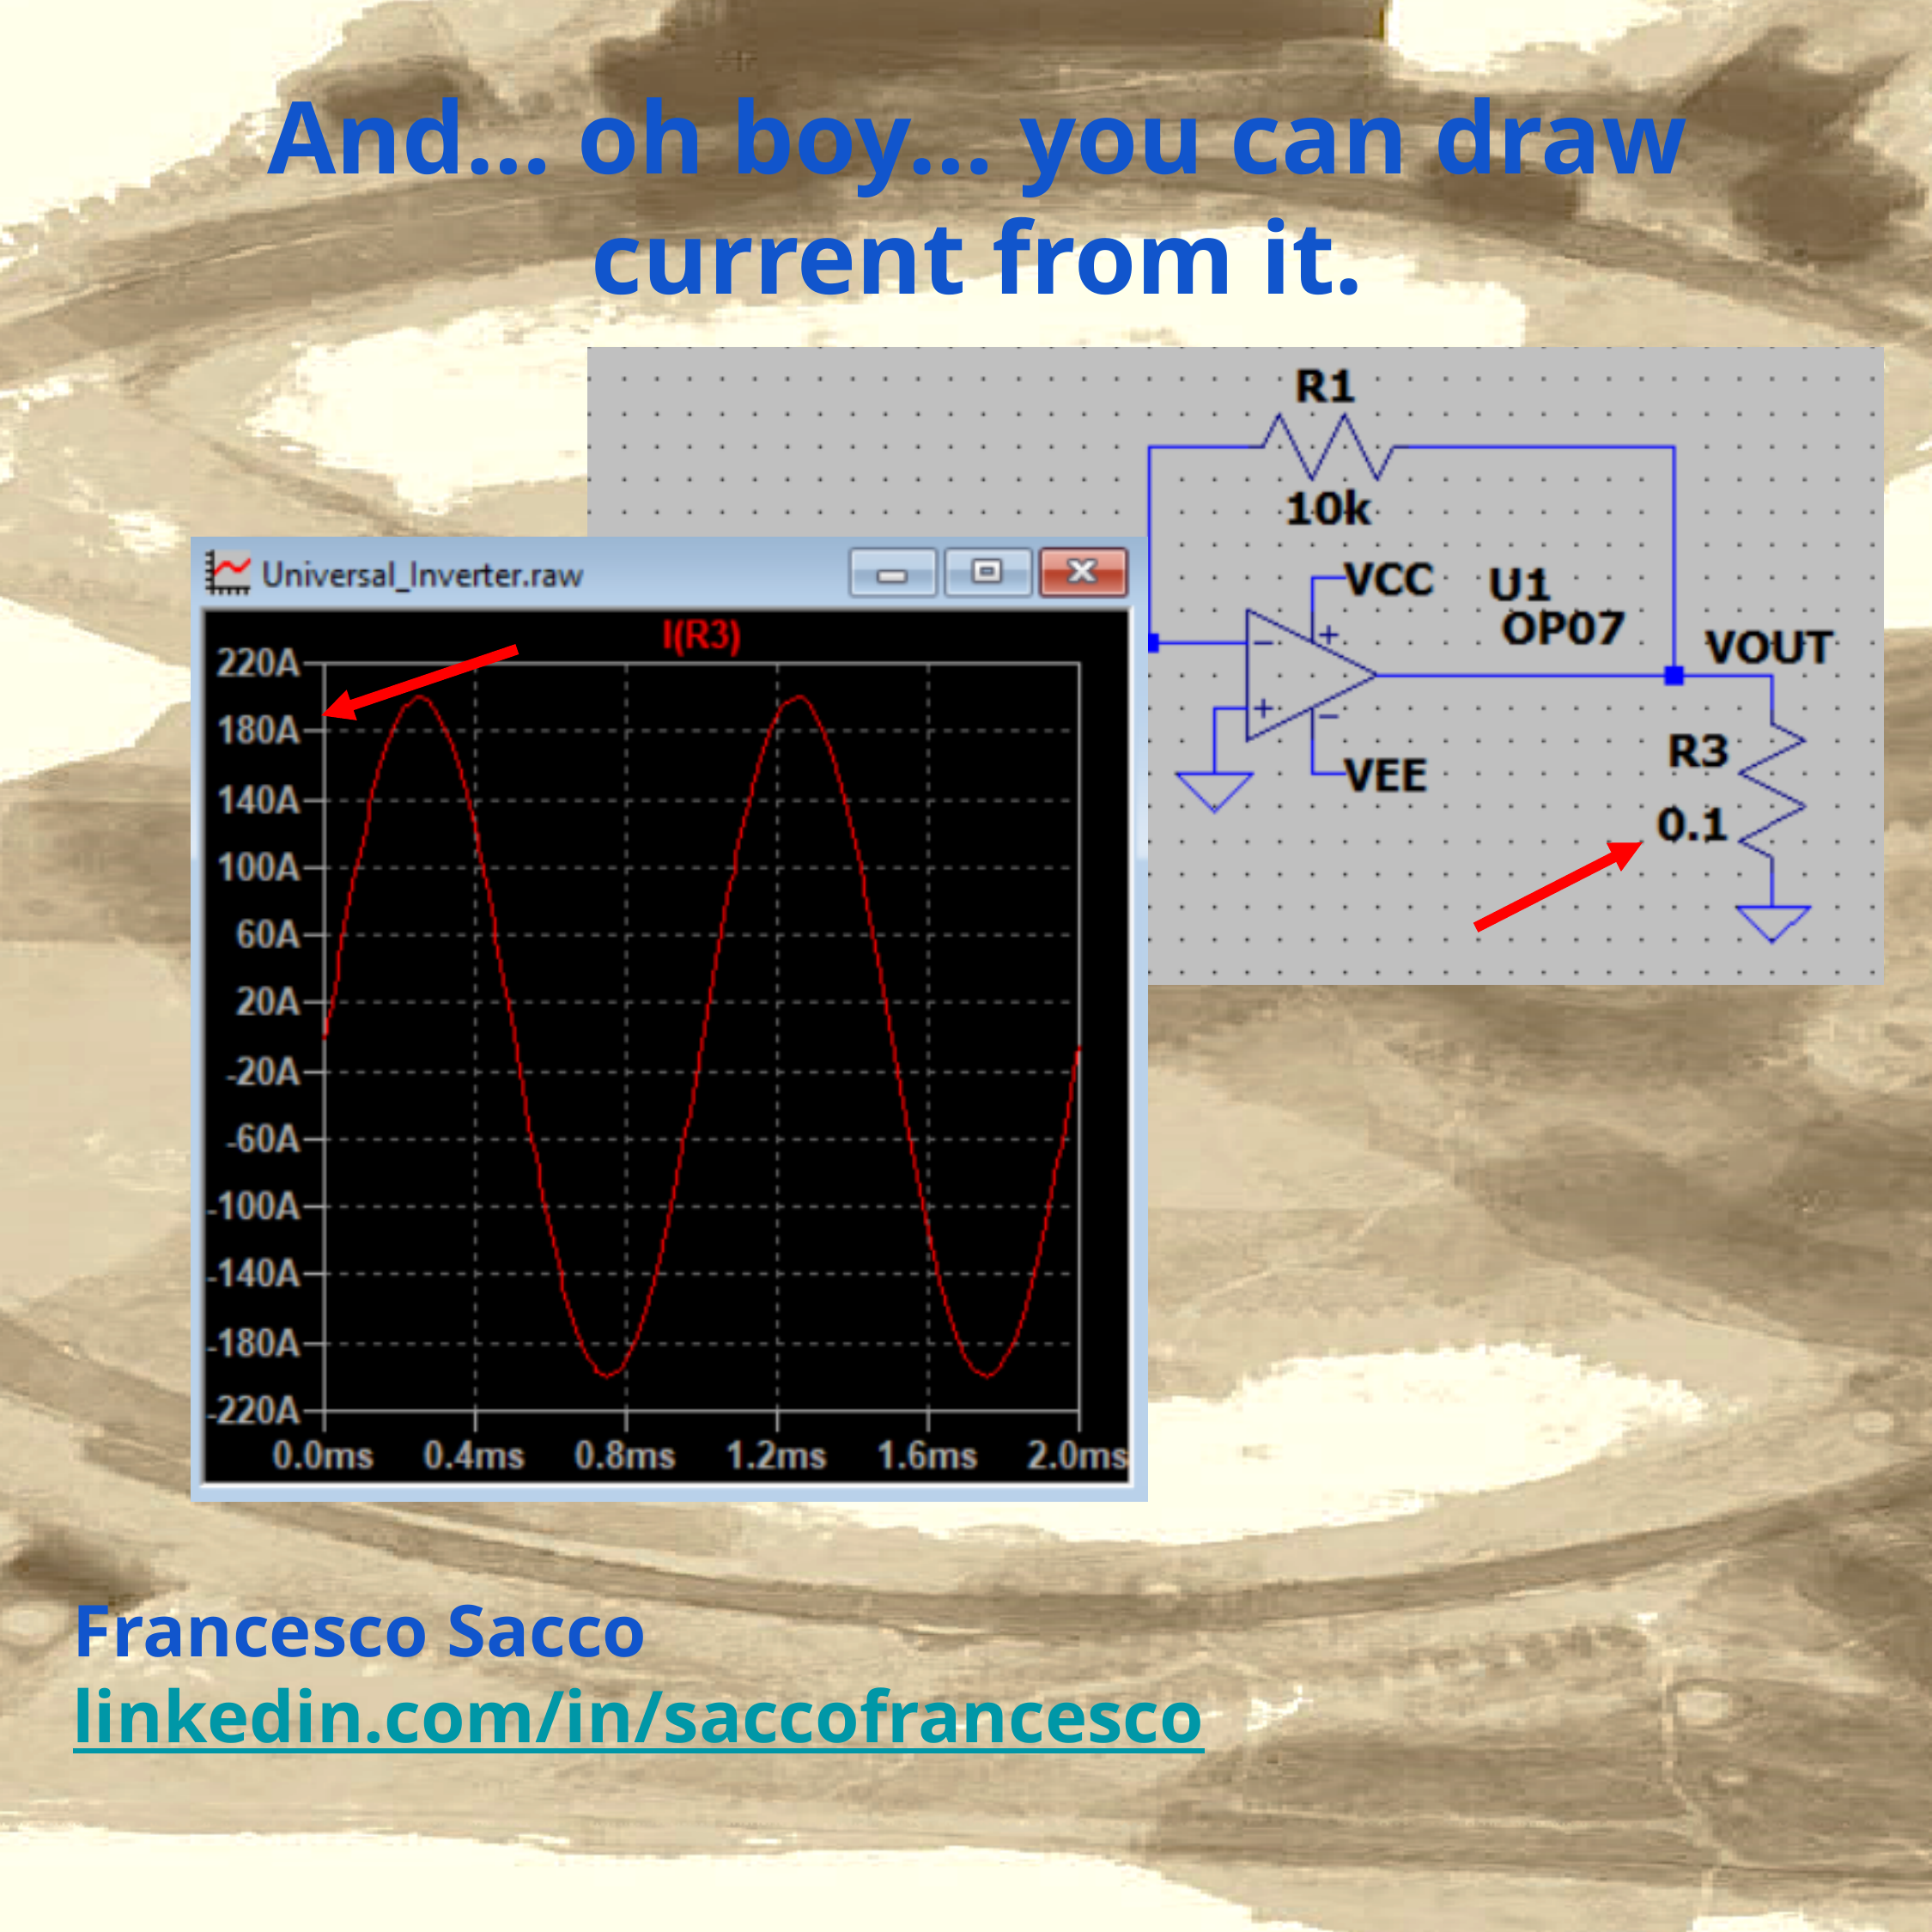

And… oh boy… you can draw current from it.
Francesco Sacco
linkedin.com/in/saccofrancesco